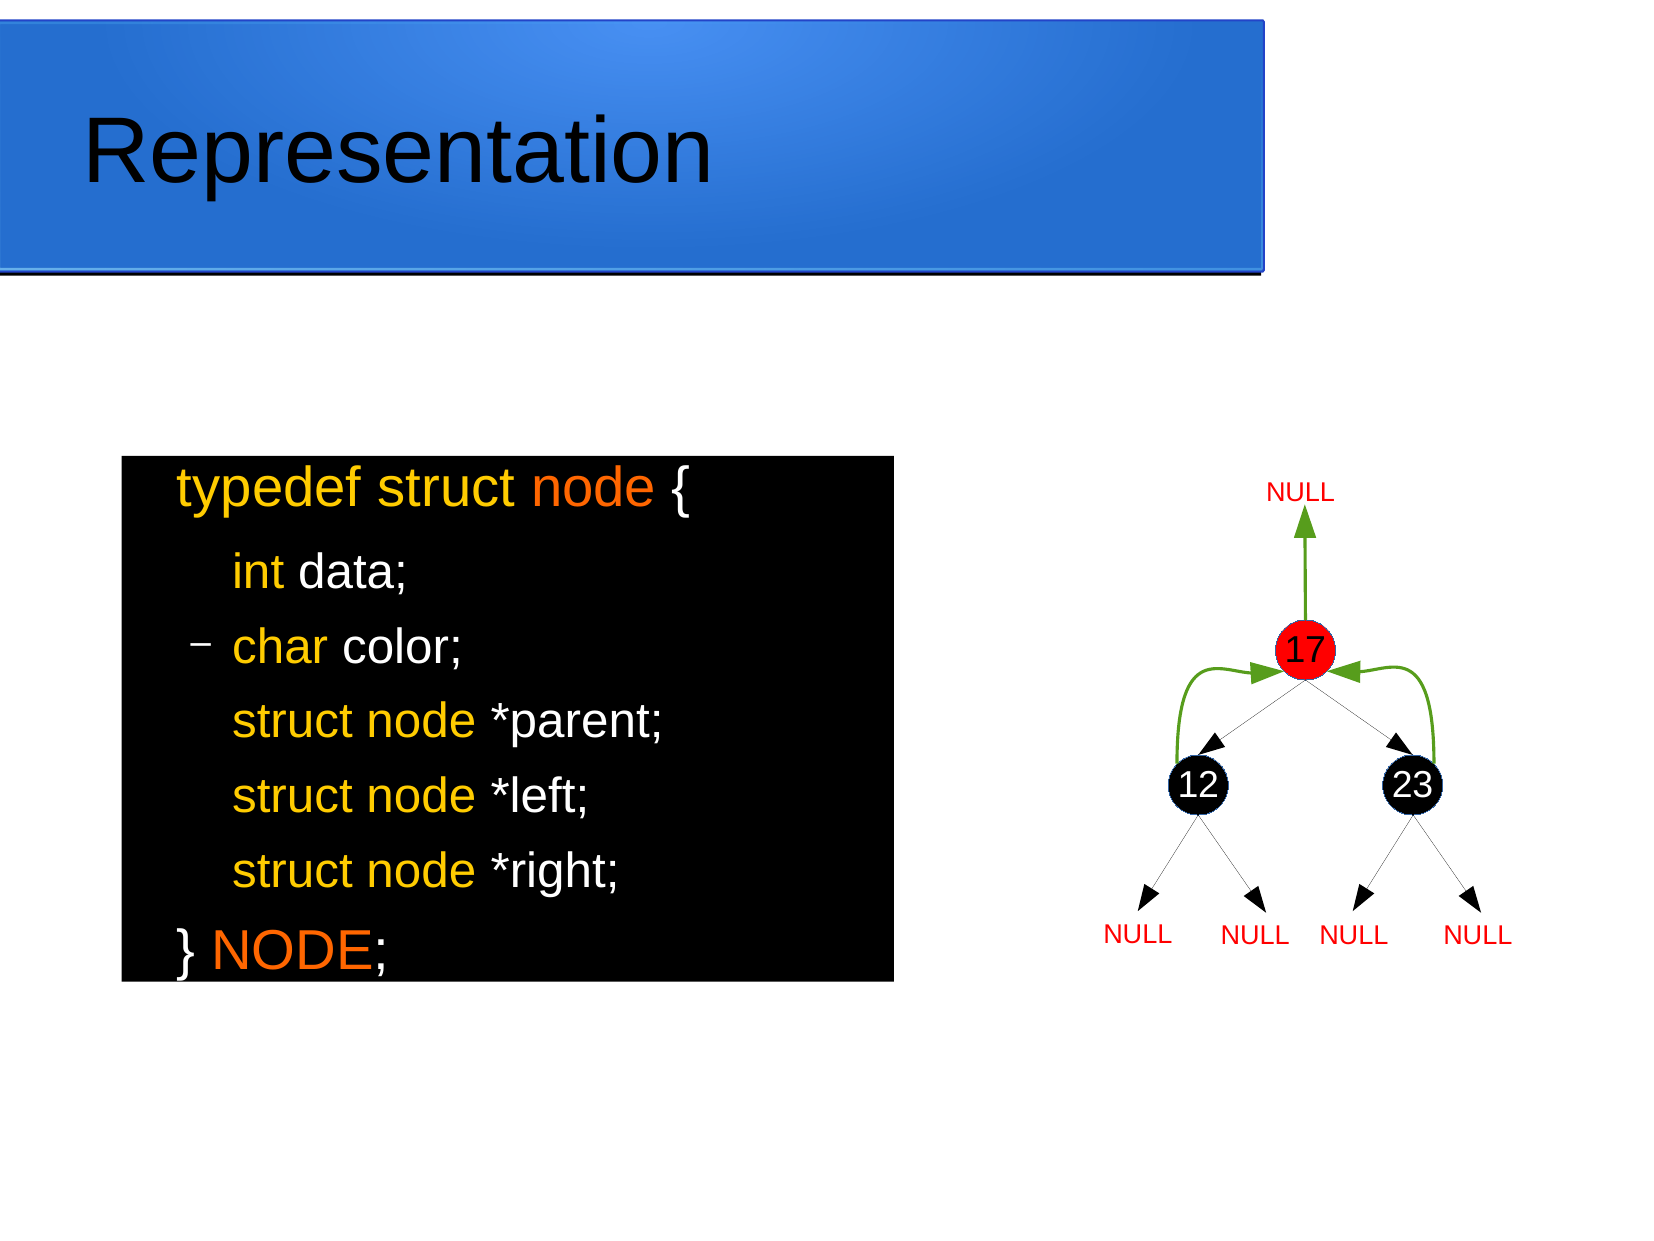

# Representation
typedef struct node {
int data;
char color;
struct node *parent;
struct node *left;
struct node *right;
} NODE;
NULL
17
12
23
NULL
NULL
NULL
NULL